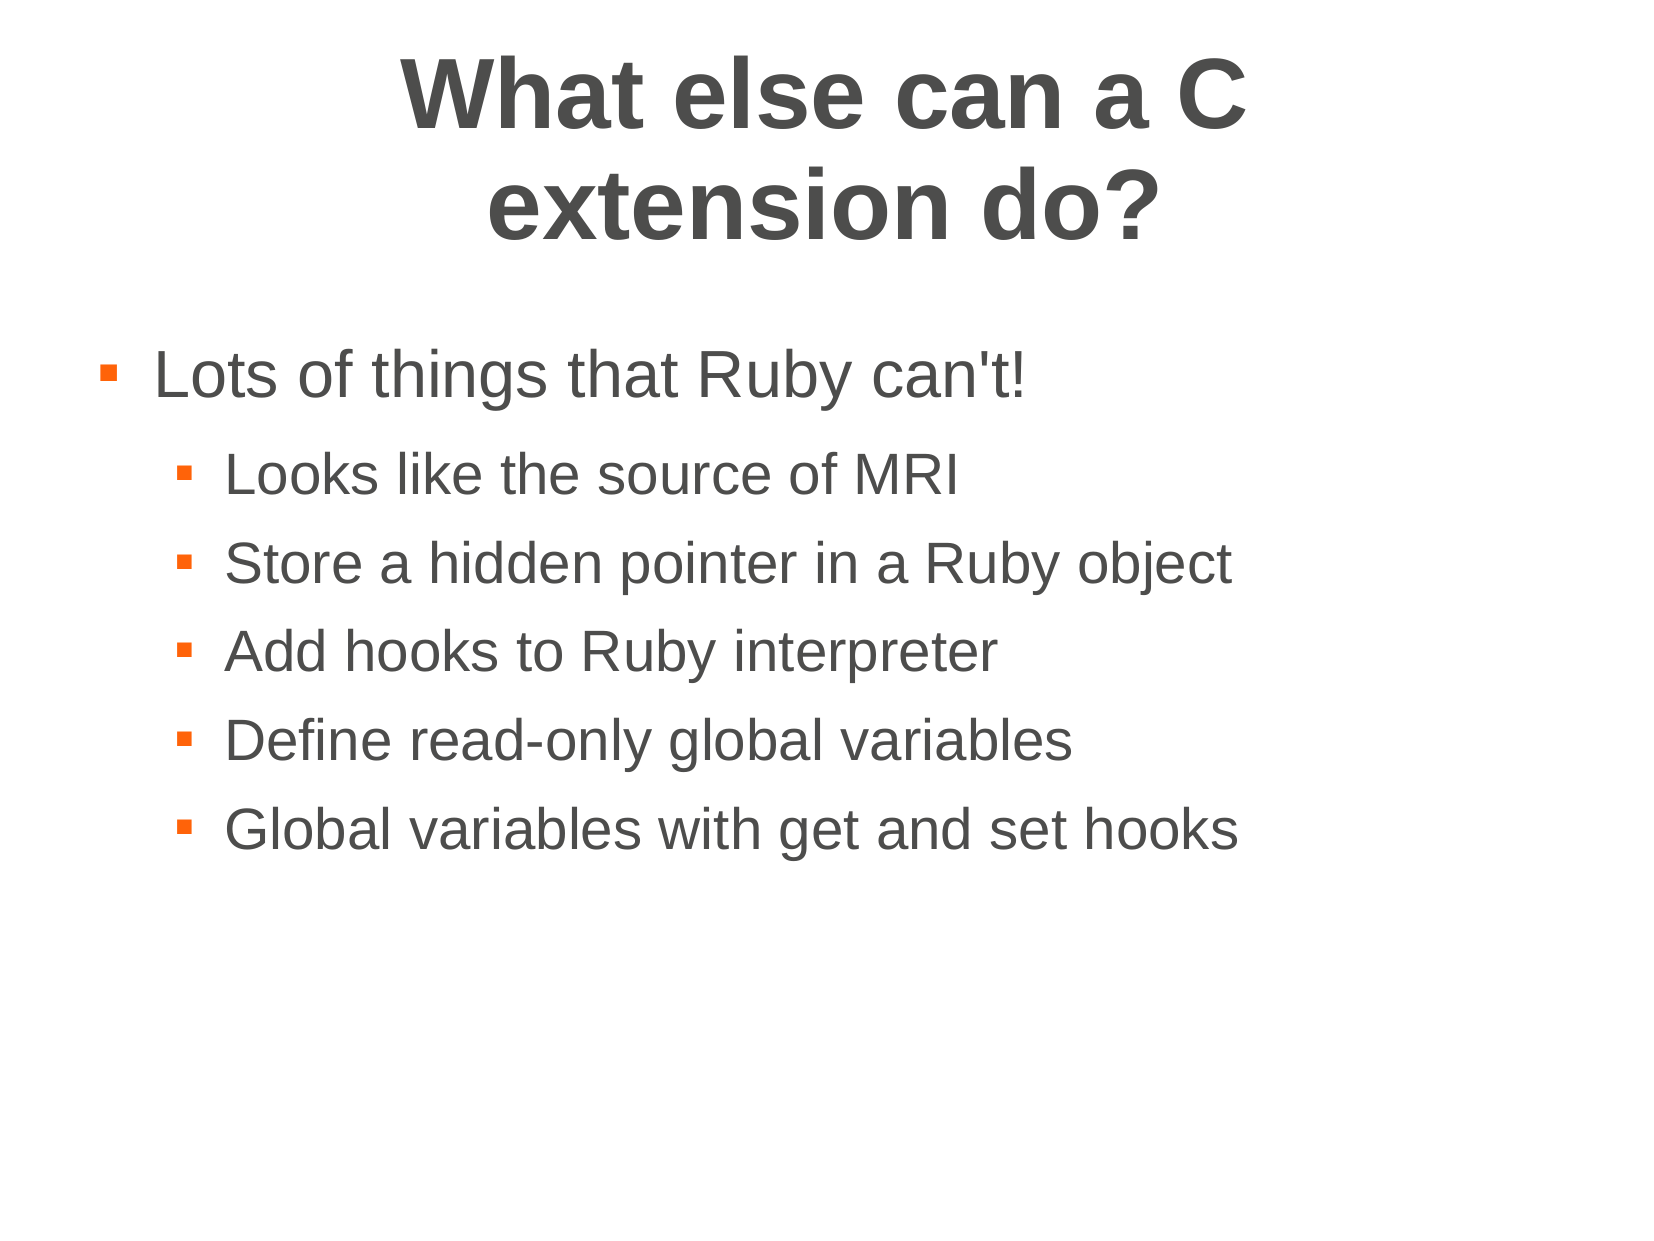

# What else can a C extension do?
Lots of things that Ruby can't!
Looks like the source of MRI
Store a hidden pointer in a Ruby object
Add hooks to Ruby interpreter
Define read-only global variables
Global variables with get and set hooks